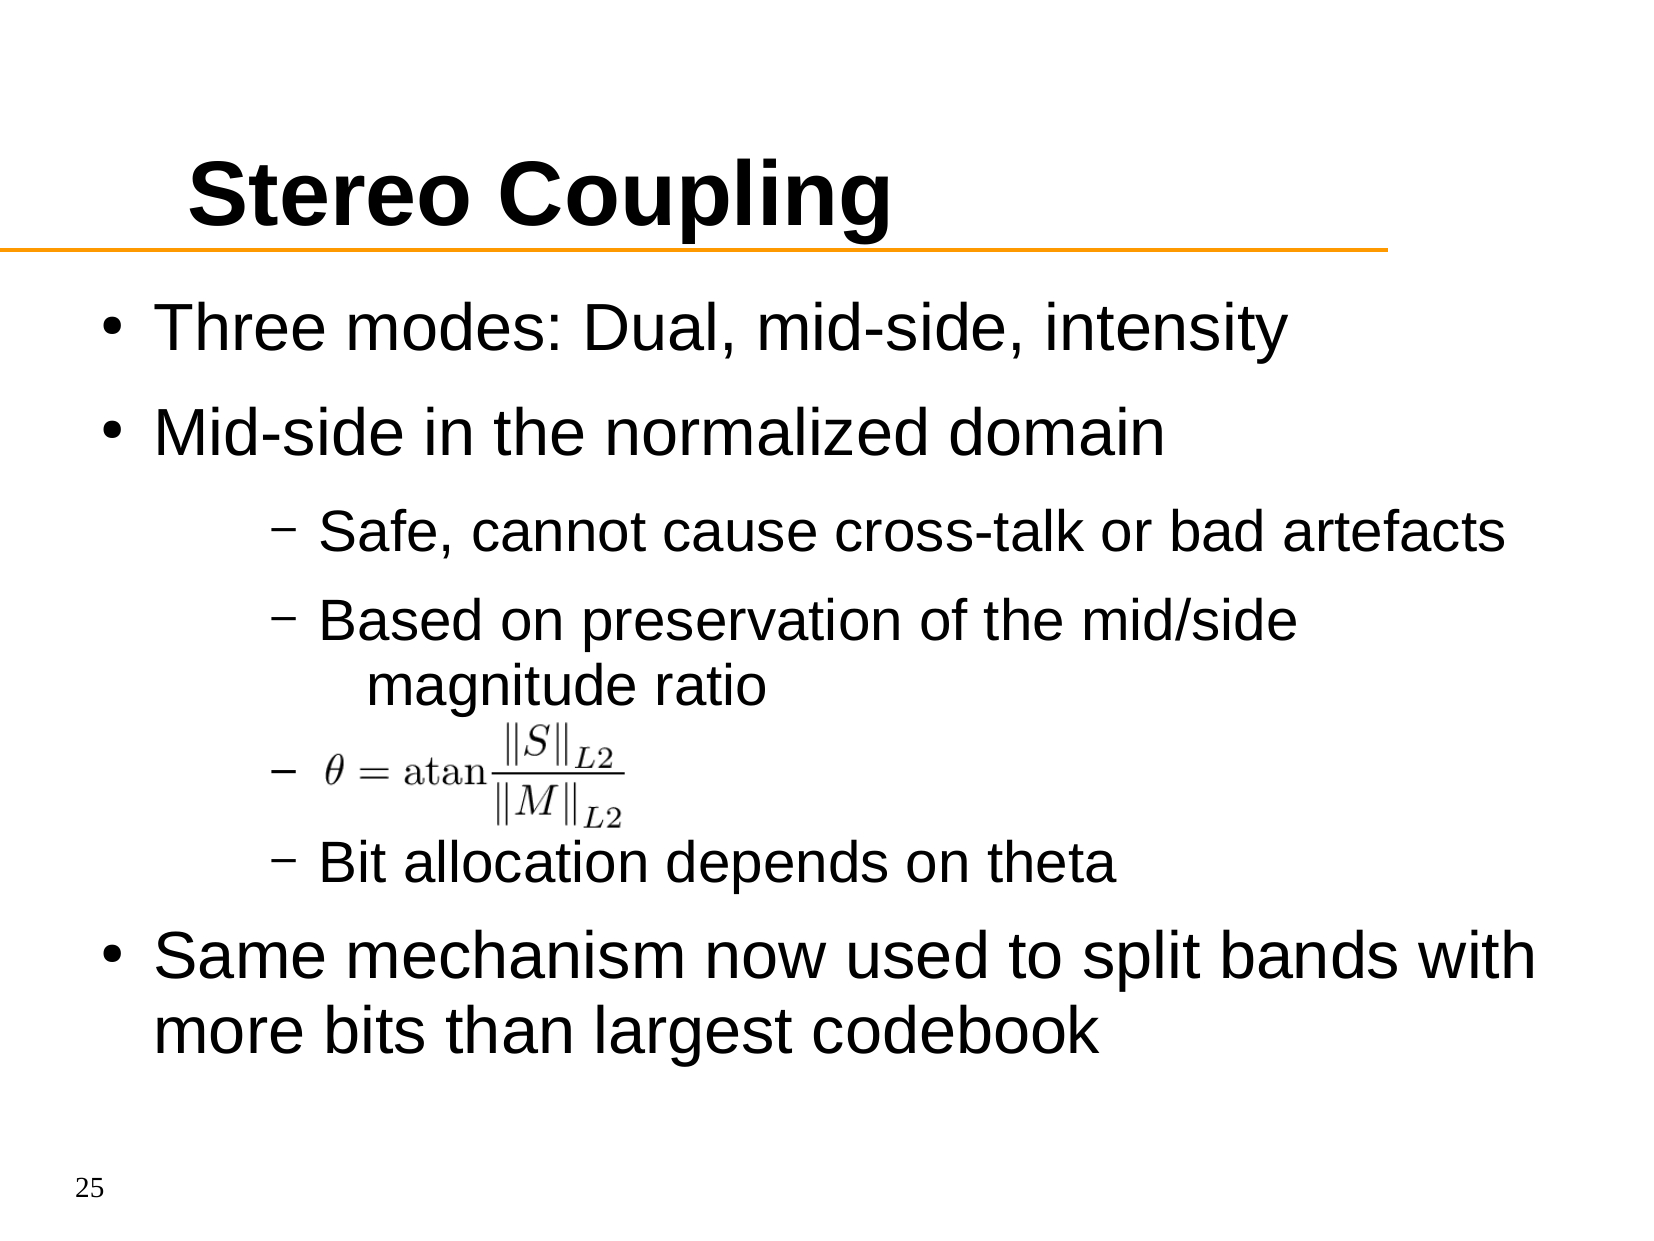

# Stereo Coupling
Three modes: Dual, mid-side, intensity
Mid-side in the normalized domain
Safe, cannot cause cross-talk or bad artefacts
Based on preservation of the mid/side magnitude ratio
Bit allocation depends on theta
Same mechanism now used to split bands with more bits than largest codebook
25